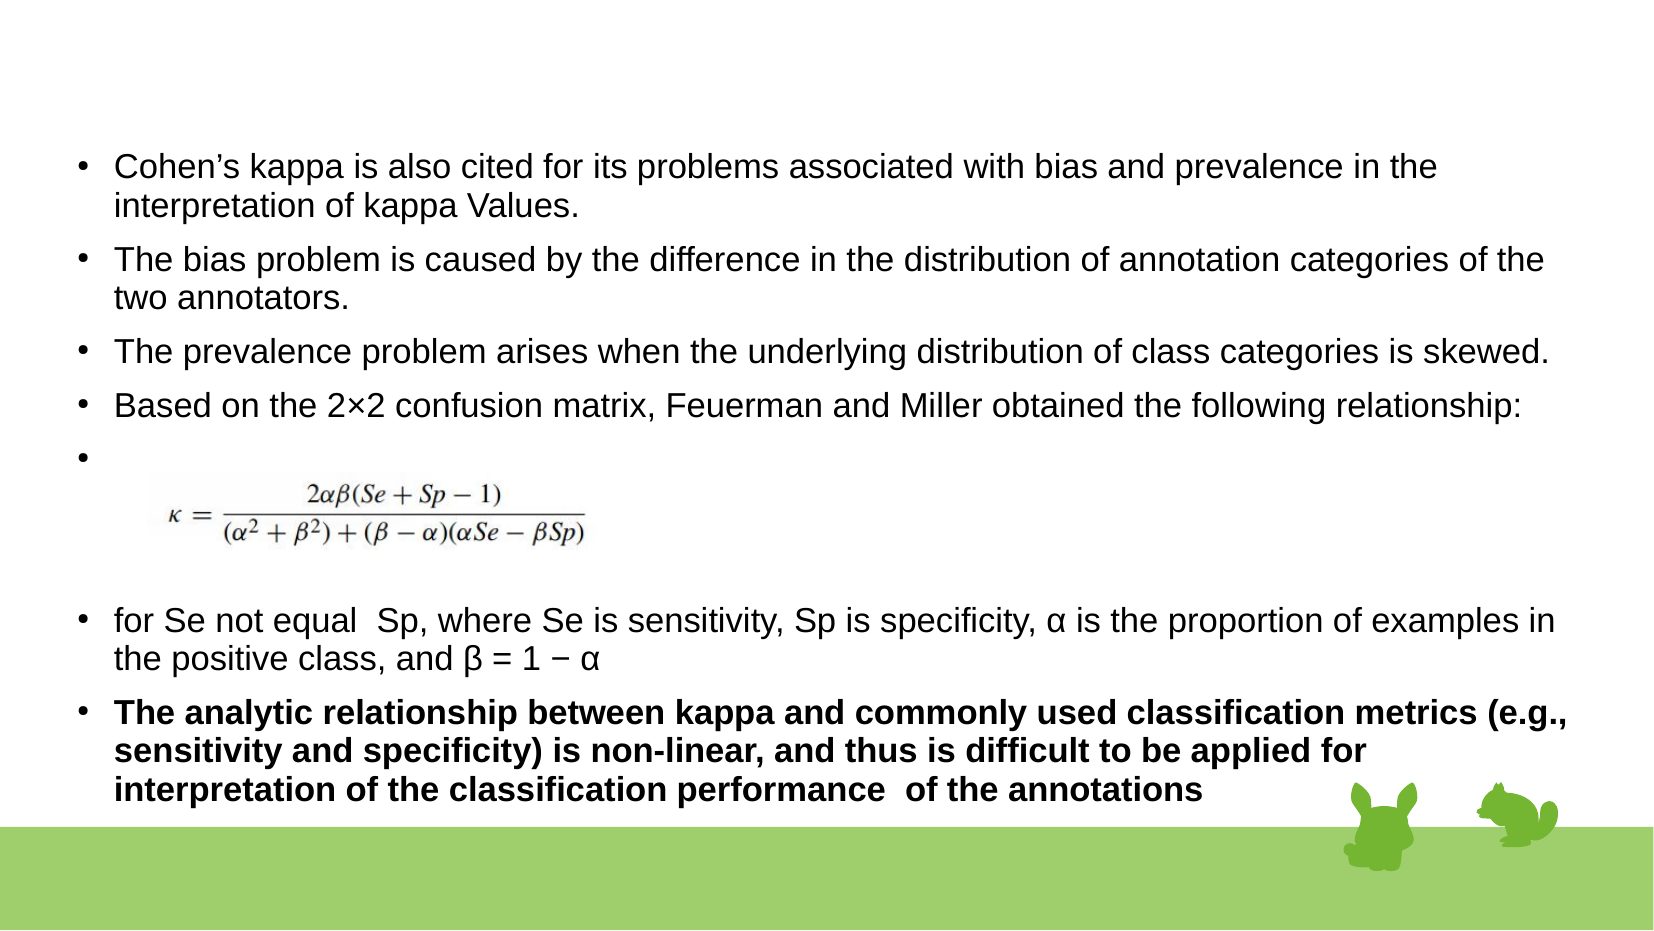

# Cohen’s kappa is also cited for its problems associated with bias and prevalence in the interpretation of kappa Values.
The bias problem is caused by the difference in the distribution of annotation categories of the two annotators.
The prevalence problem arises when the underlying distribution of class categories is skewed.
Based on the 2×2 confusion matrix, Feuerman and Miller obtained the following relationship:
for Se not equal Sp, where Se is sensitivity, Sp is specificity, α is the proportion of examples in the positive class, and β = 1 − α
The analytic relationship between kappa and commonly used classification metrics (e.g., sensitivity and specificity) is non-linear, and thus is difficult to be applied for interpretation of the classification performance of the annotations